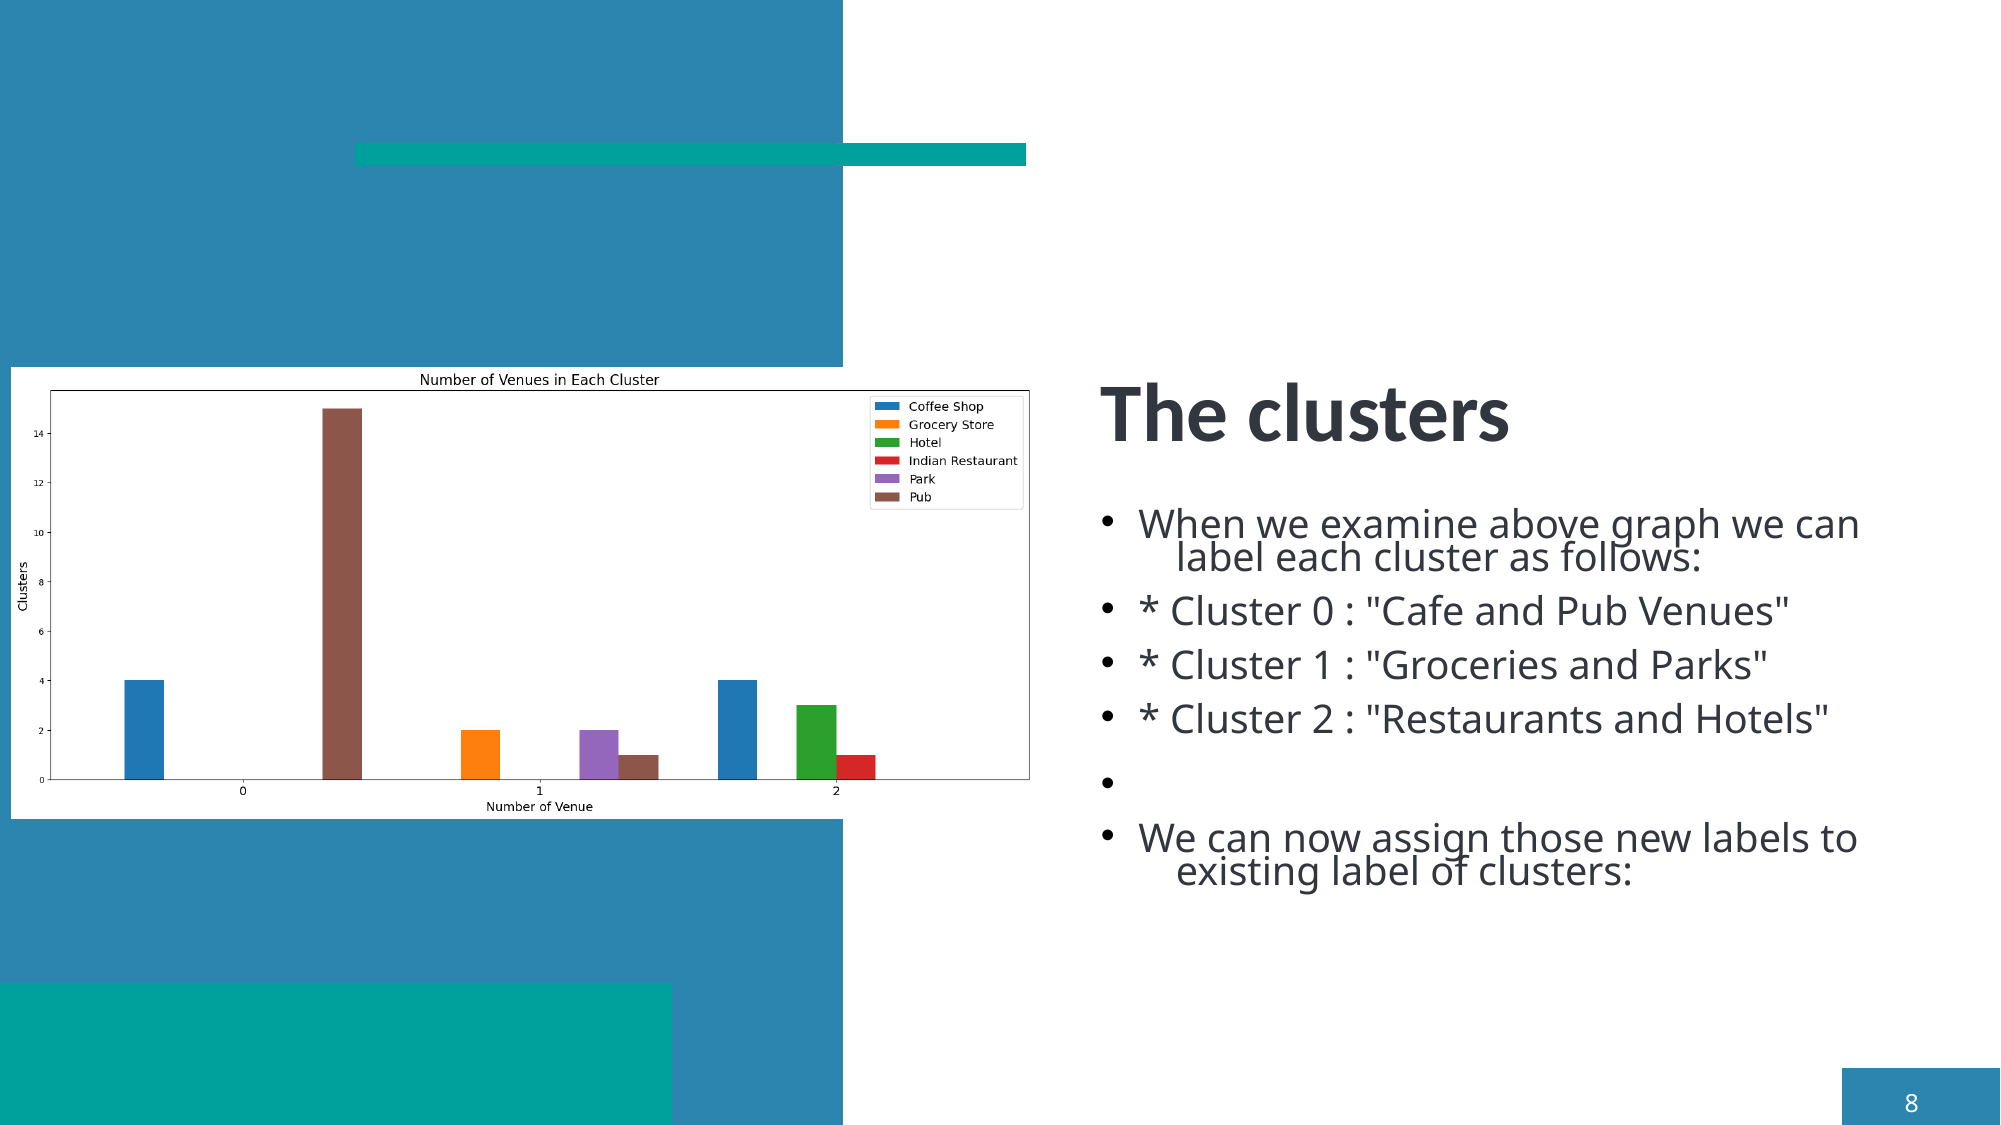

# The clusters
When we examine above graph we can label each cluster as follows:
* Cluster 0 : "Cafe and Pub Venues"
* Cluster 1 : "Groceries and Parks"
* Cluster 2 : "Restaurants and Hotels"
We can now assign those new labels to existing label of clusters: